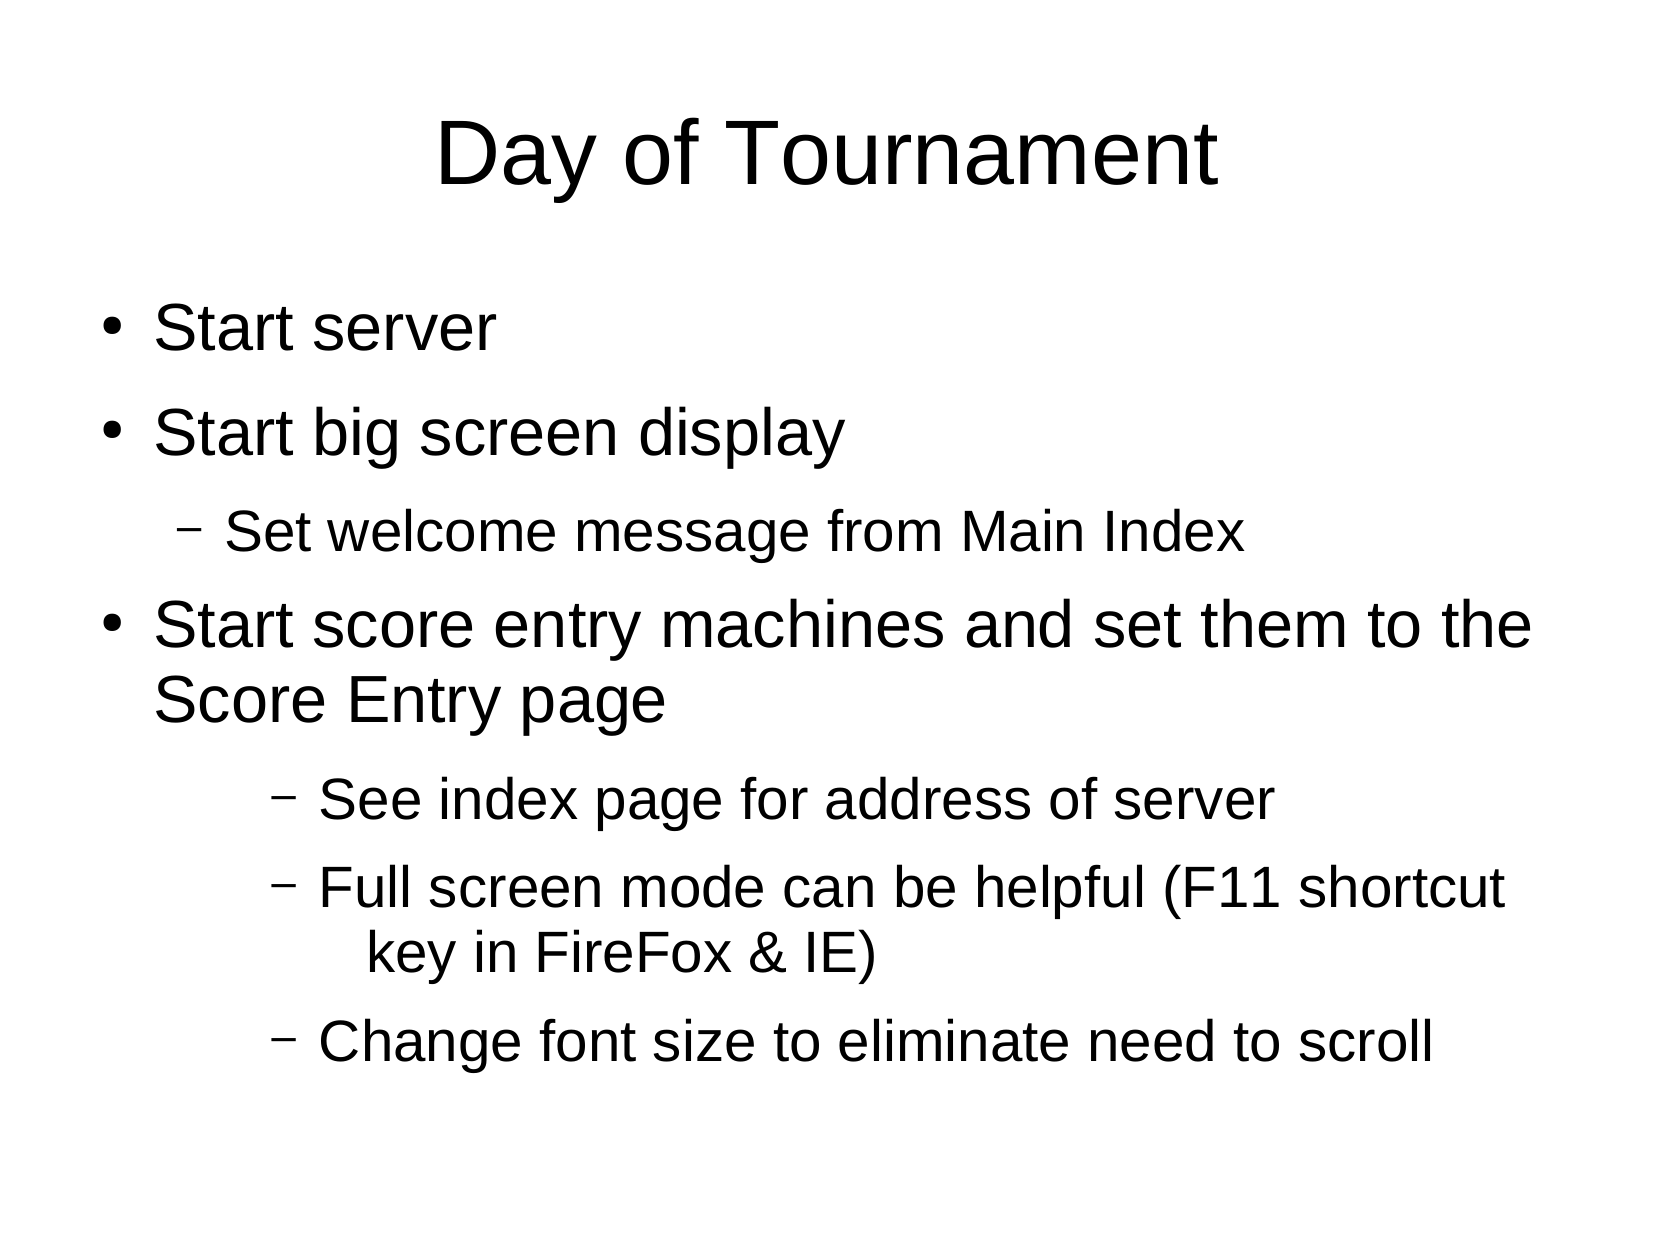

# Day of Tournament
Start server
Start big screen display
Set welcome message from Main Index
Start score entry machines and set them to the Score Entry page
See index page for address of server
Full screen mode can be helpful (F11 shortcut key in FireFox & IE)
Change font size to eliminate need to scroll